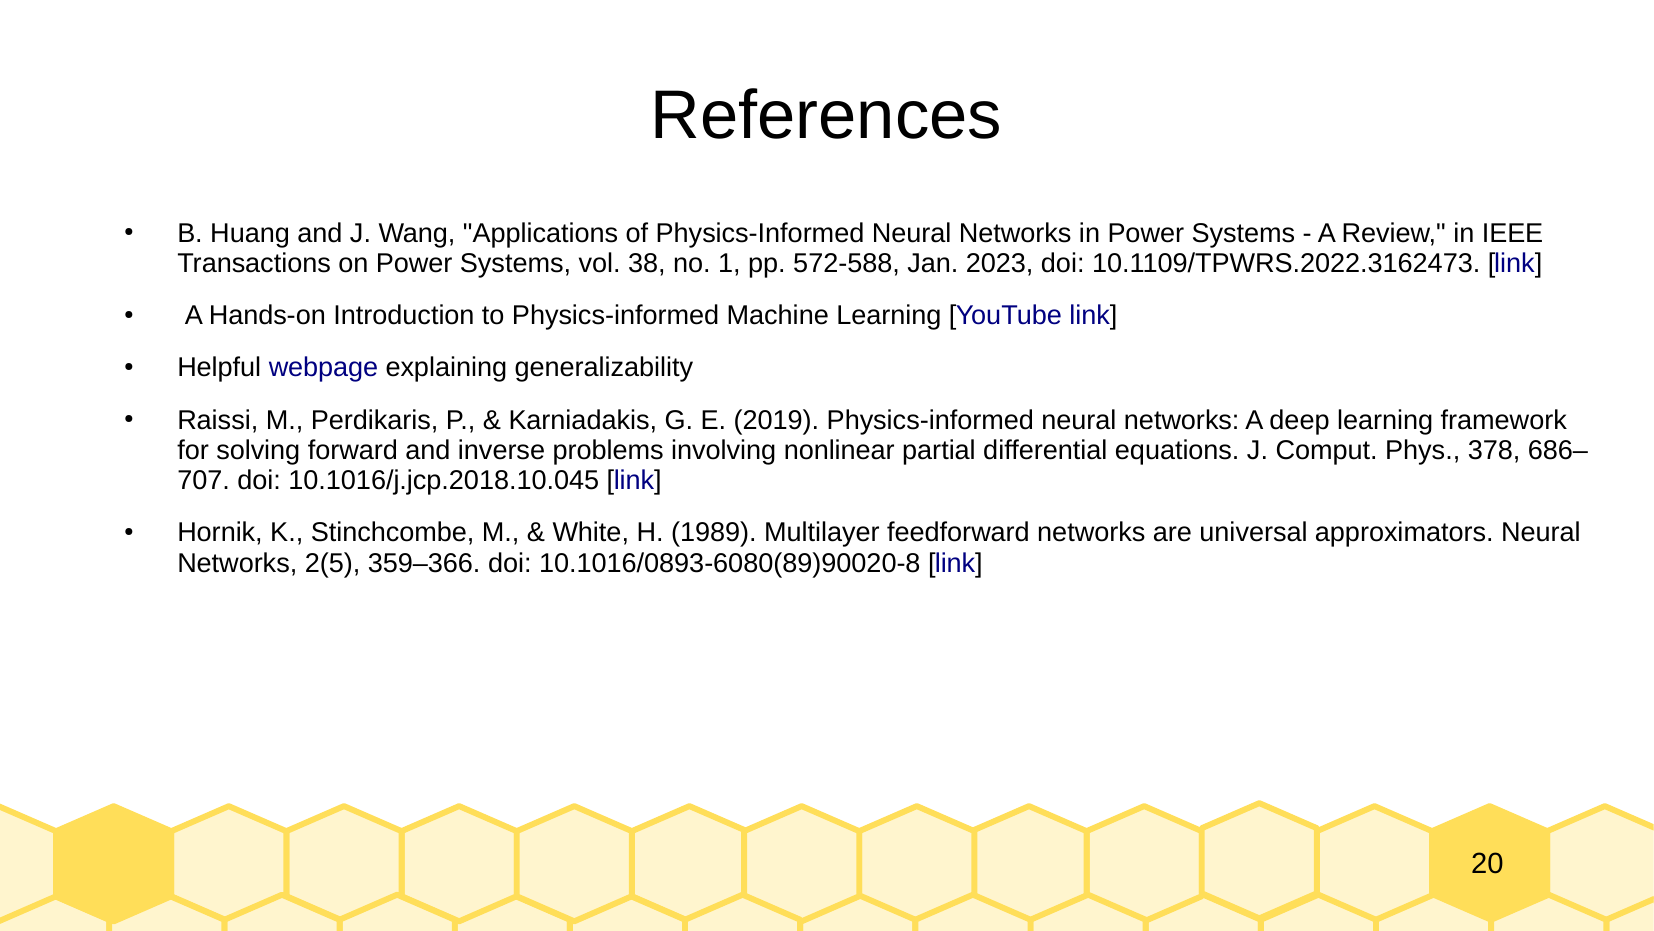

# References
B. Huang and J. Wang, "Applications of Physics-Informed Neural Networks in Power Systems - A Review," in IEEE Transactions on Power Systems, vol. 38, no. 1, pp. 572-588, Jan. 2023, doi: 10.1109/TPWRS.2022.3162473. [link]
 A Hands-on Introduction to Physics-informed Machine Learning [YouTube link]
Helpful webpage explaining generalizability
Raissi, M., Perdikaris, P., & Karniadakis, G. E. (2019). Physics-informed neural networks: A deep learning framework for solving forward and inverse problems involving nonlinear partial differential equations. J. Comput. Phys., 378, 686–707. doi: 10.1016/j.jcp.2018.10.045 [link]
Hornik, K., Stinchcombe, M., & White, H. (1989). Multilayer feedforward networks are universal approximators. Neural Networks, 2(5), 359–366. doi: 10.1016/0893-6080(89)90020-8 [link]